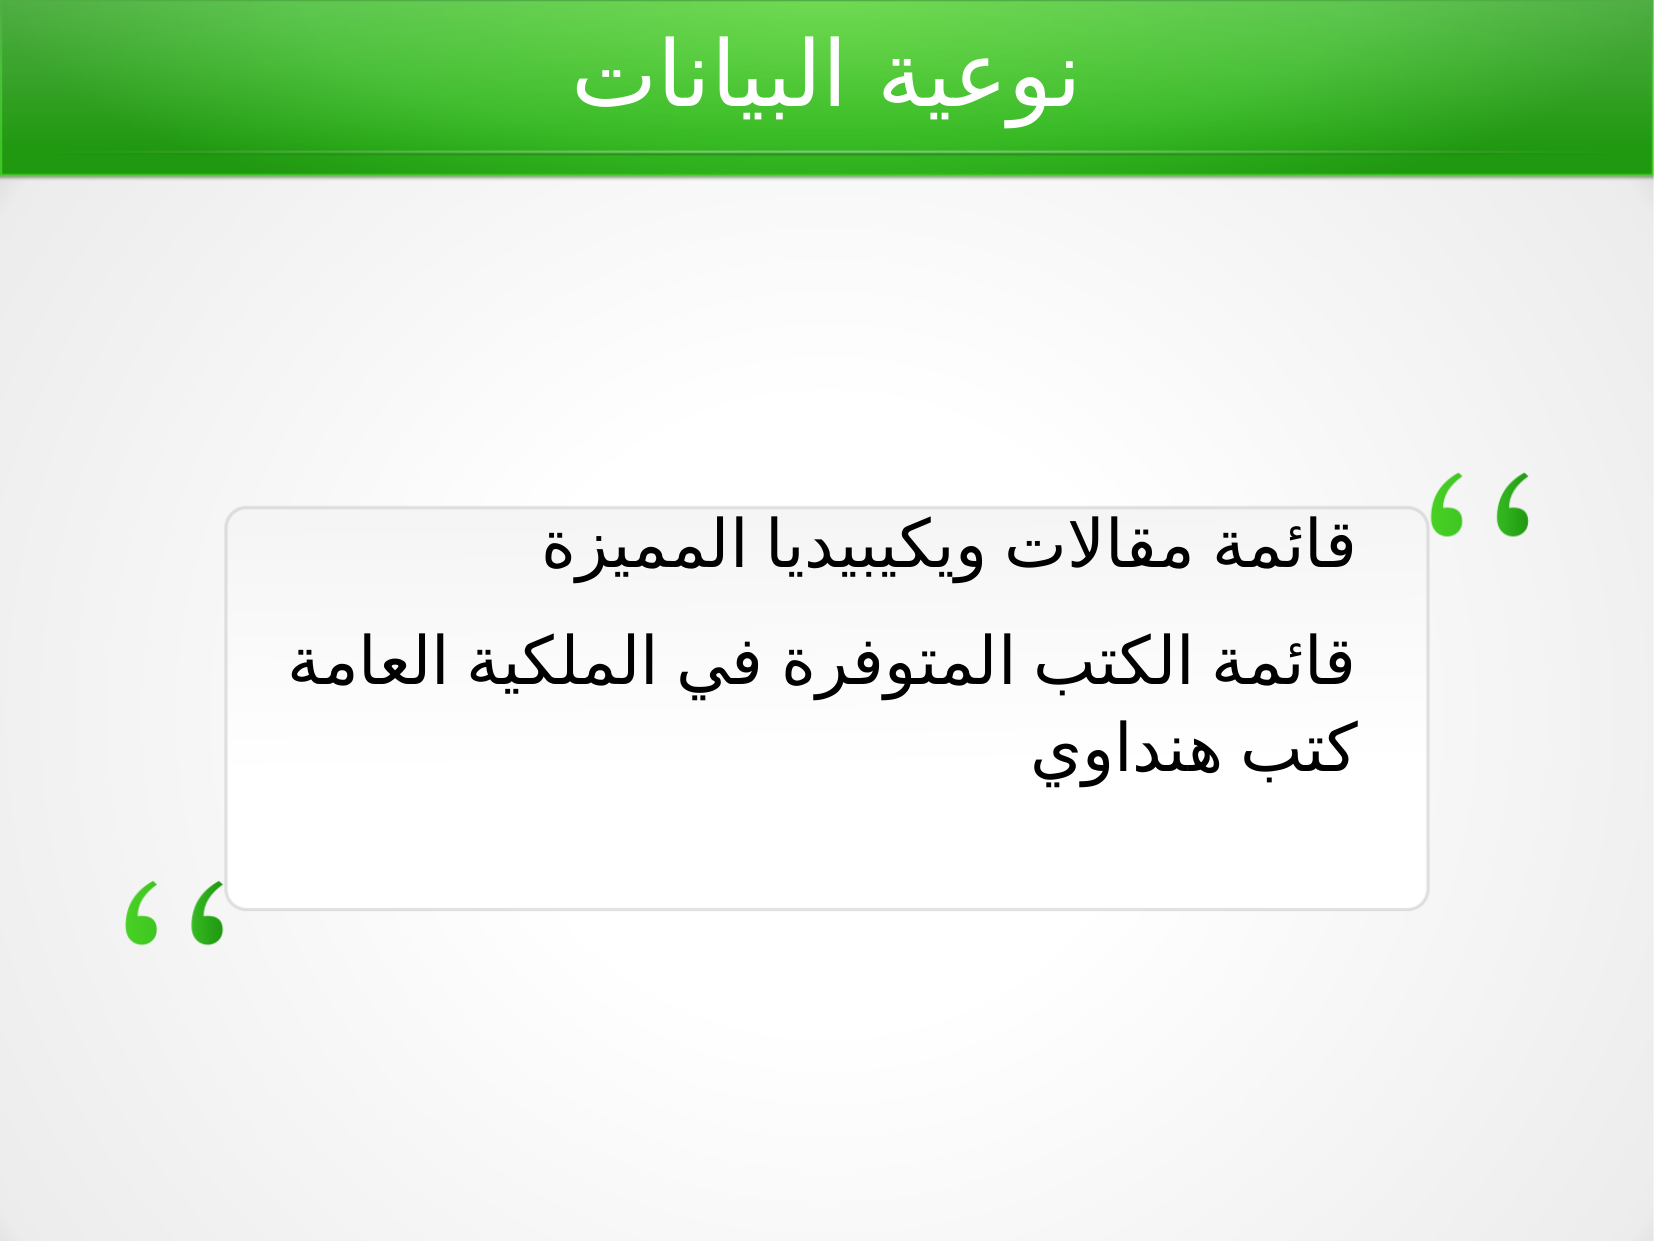

# نوعية البيانات
قائمة مقالات ويكيبيديا المميزة
قائمة الكتب المتوفرة في الملكية العامة كتب هنداوي